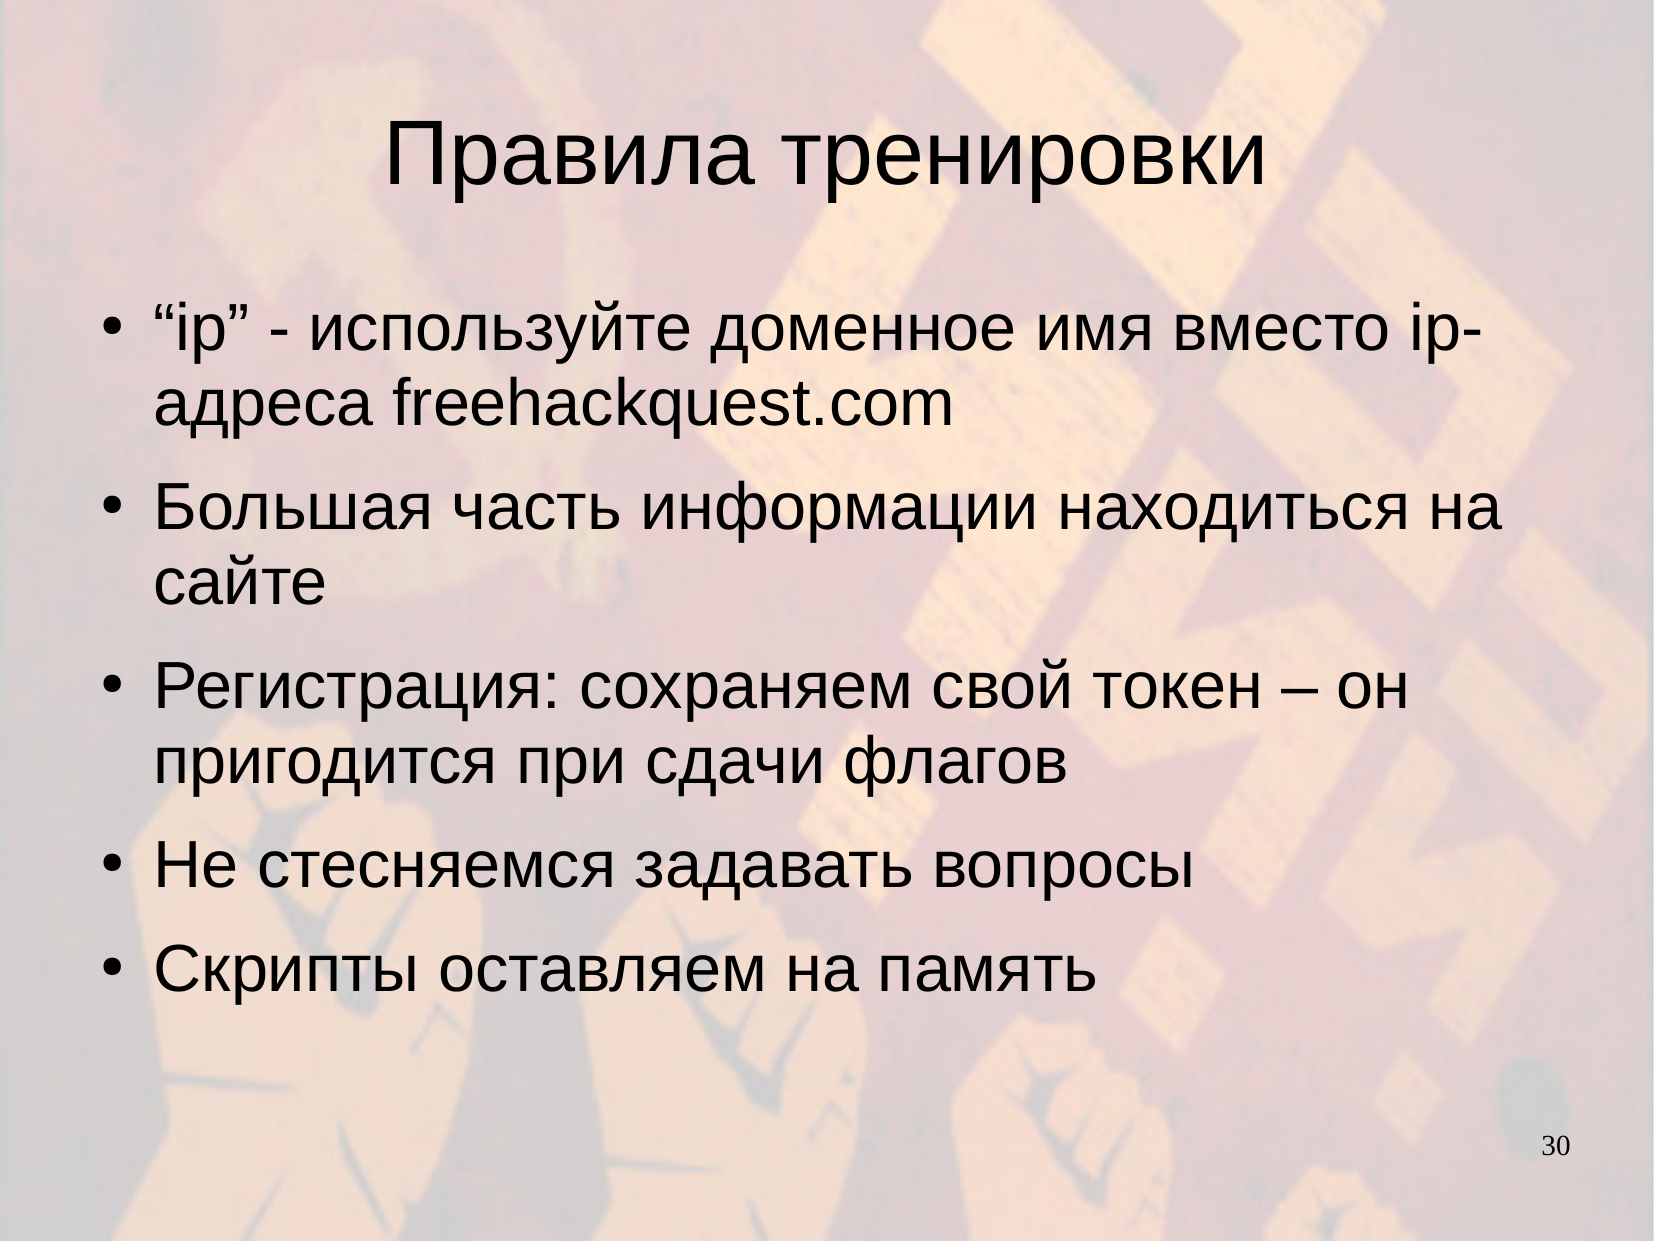

# Правила тренировки
“ip” - используйте доменное имя вместо ip-адреса freehackquest.com
Большая часть информации находиться на сайте
Регистрация: сохраняем свой токен – он пригодится при сдачи флагов
Не стесняемся задавать вопросы
Скрипты оставляем на память
30